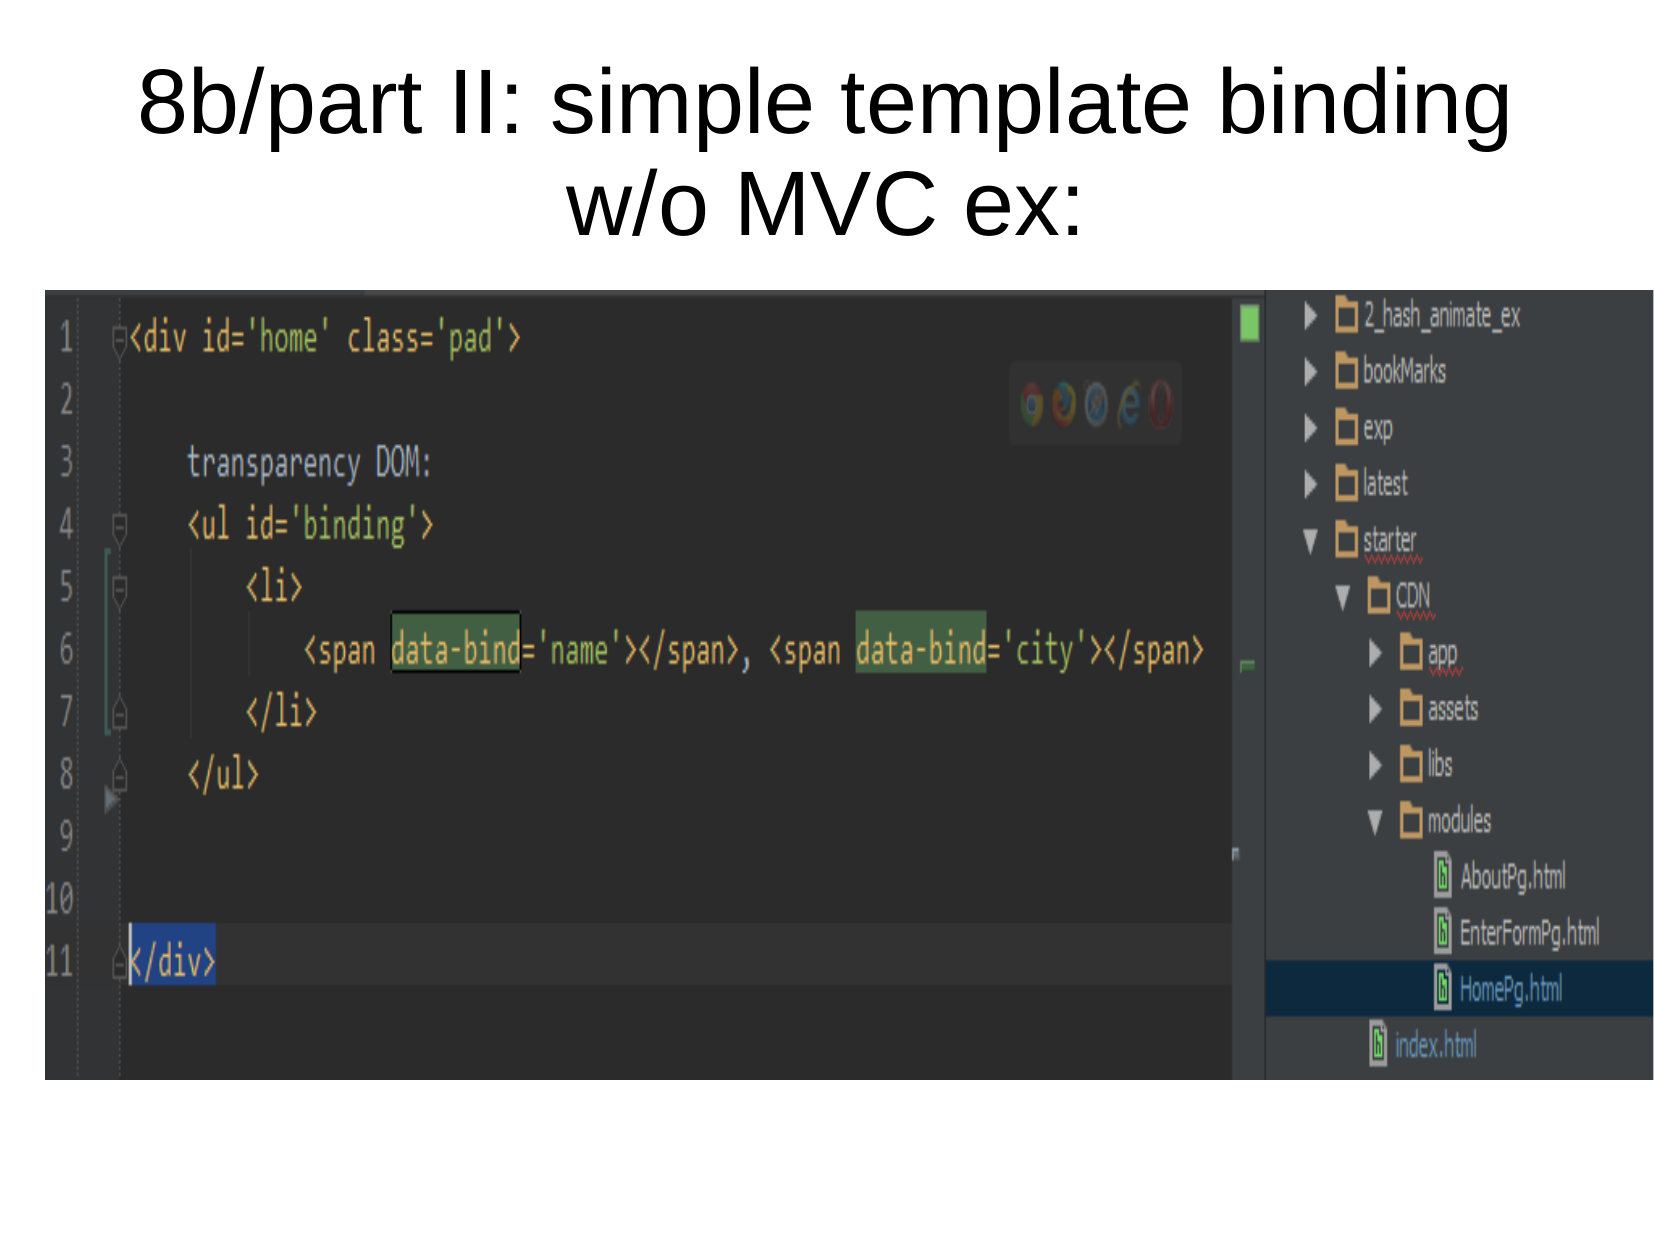

# 8b/part II: simple template binding w/o MVC ex: